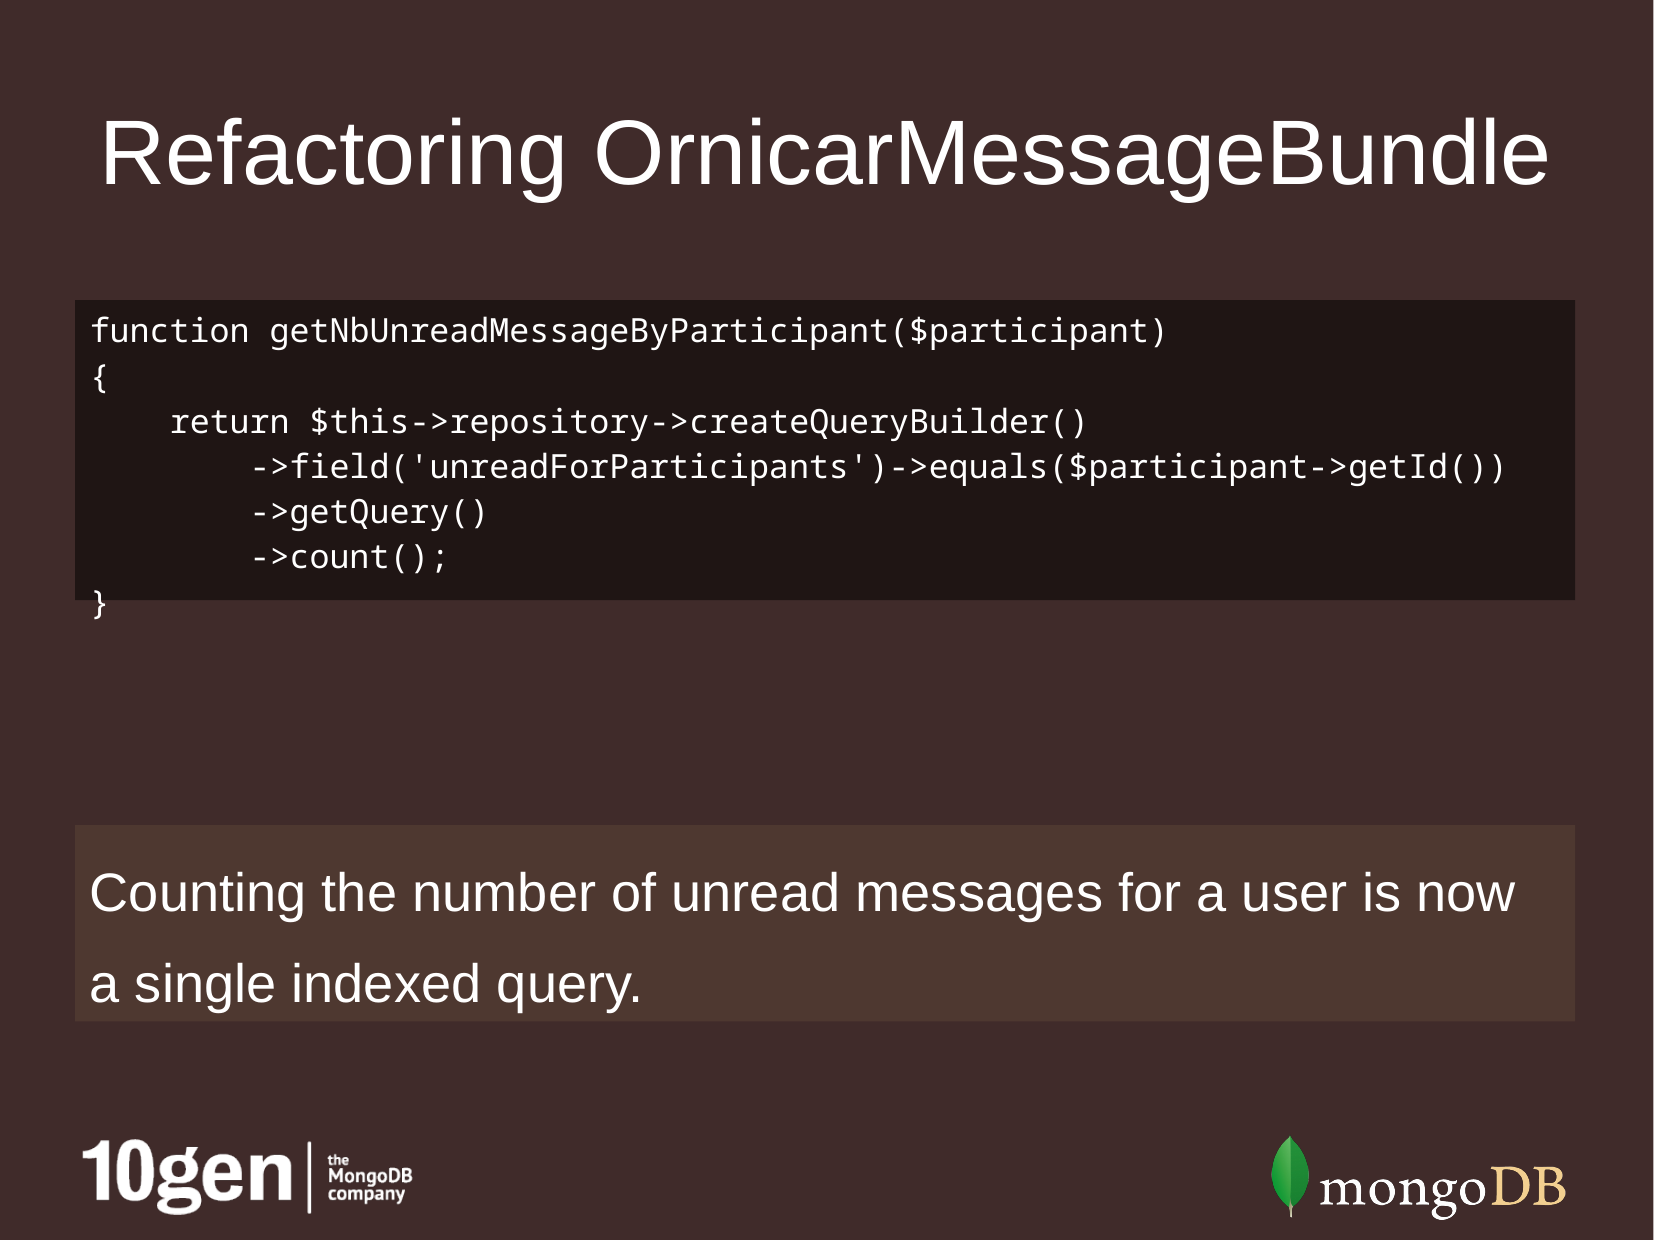

# Refactoring OrnicarMessageBundle
function getNbUnreadMessageByParticipant($participant)
{
 return $this->repository->createQueryBuilder()
 ->field('unreadForParticipants')->equals($participant->getId())
 ->getQuery()
 ->count();
}
Counting the number of unread messages for a user is now a single indexed query.